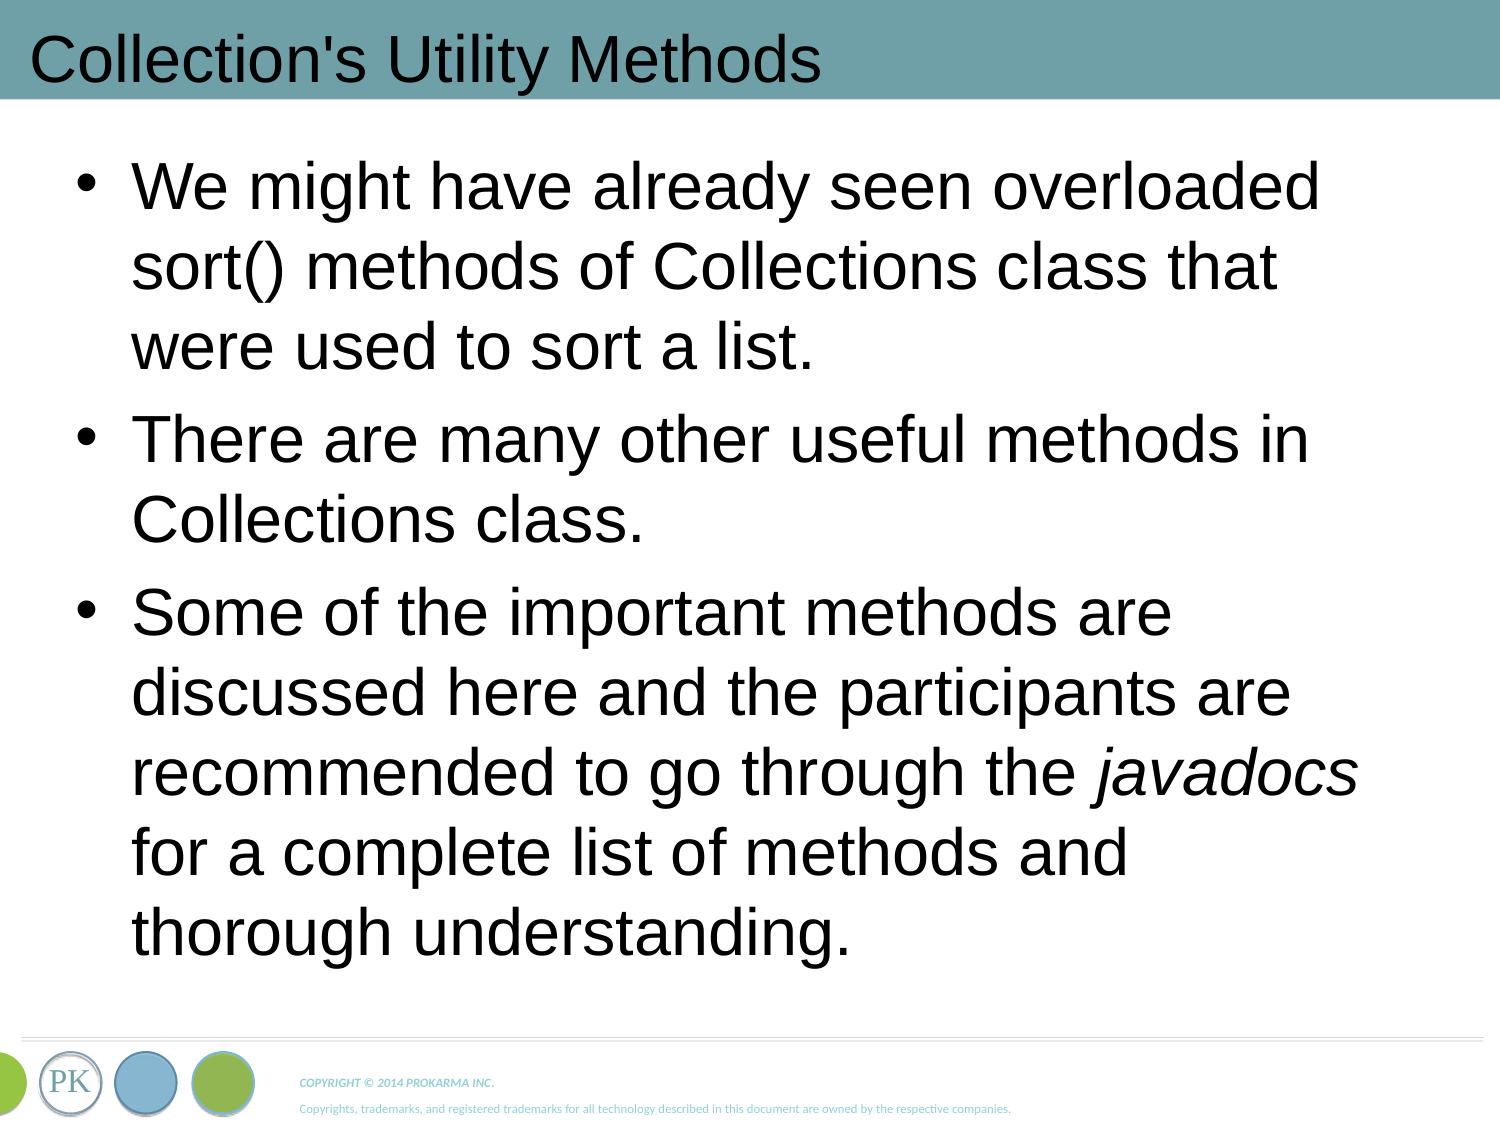

Collection's Utility Methods
We might have already seen overloaded sort() methods of Collections class that were used to sort a list.
There are many other useful methods in Collections class.
Some of the important methods are discussed here and the participants are recommended to go through the javadocs for a complete list of methods and thorough understanding.